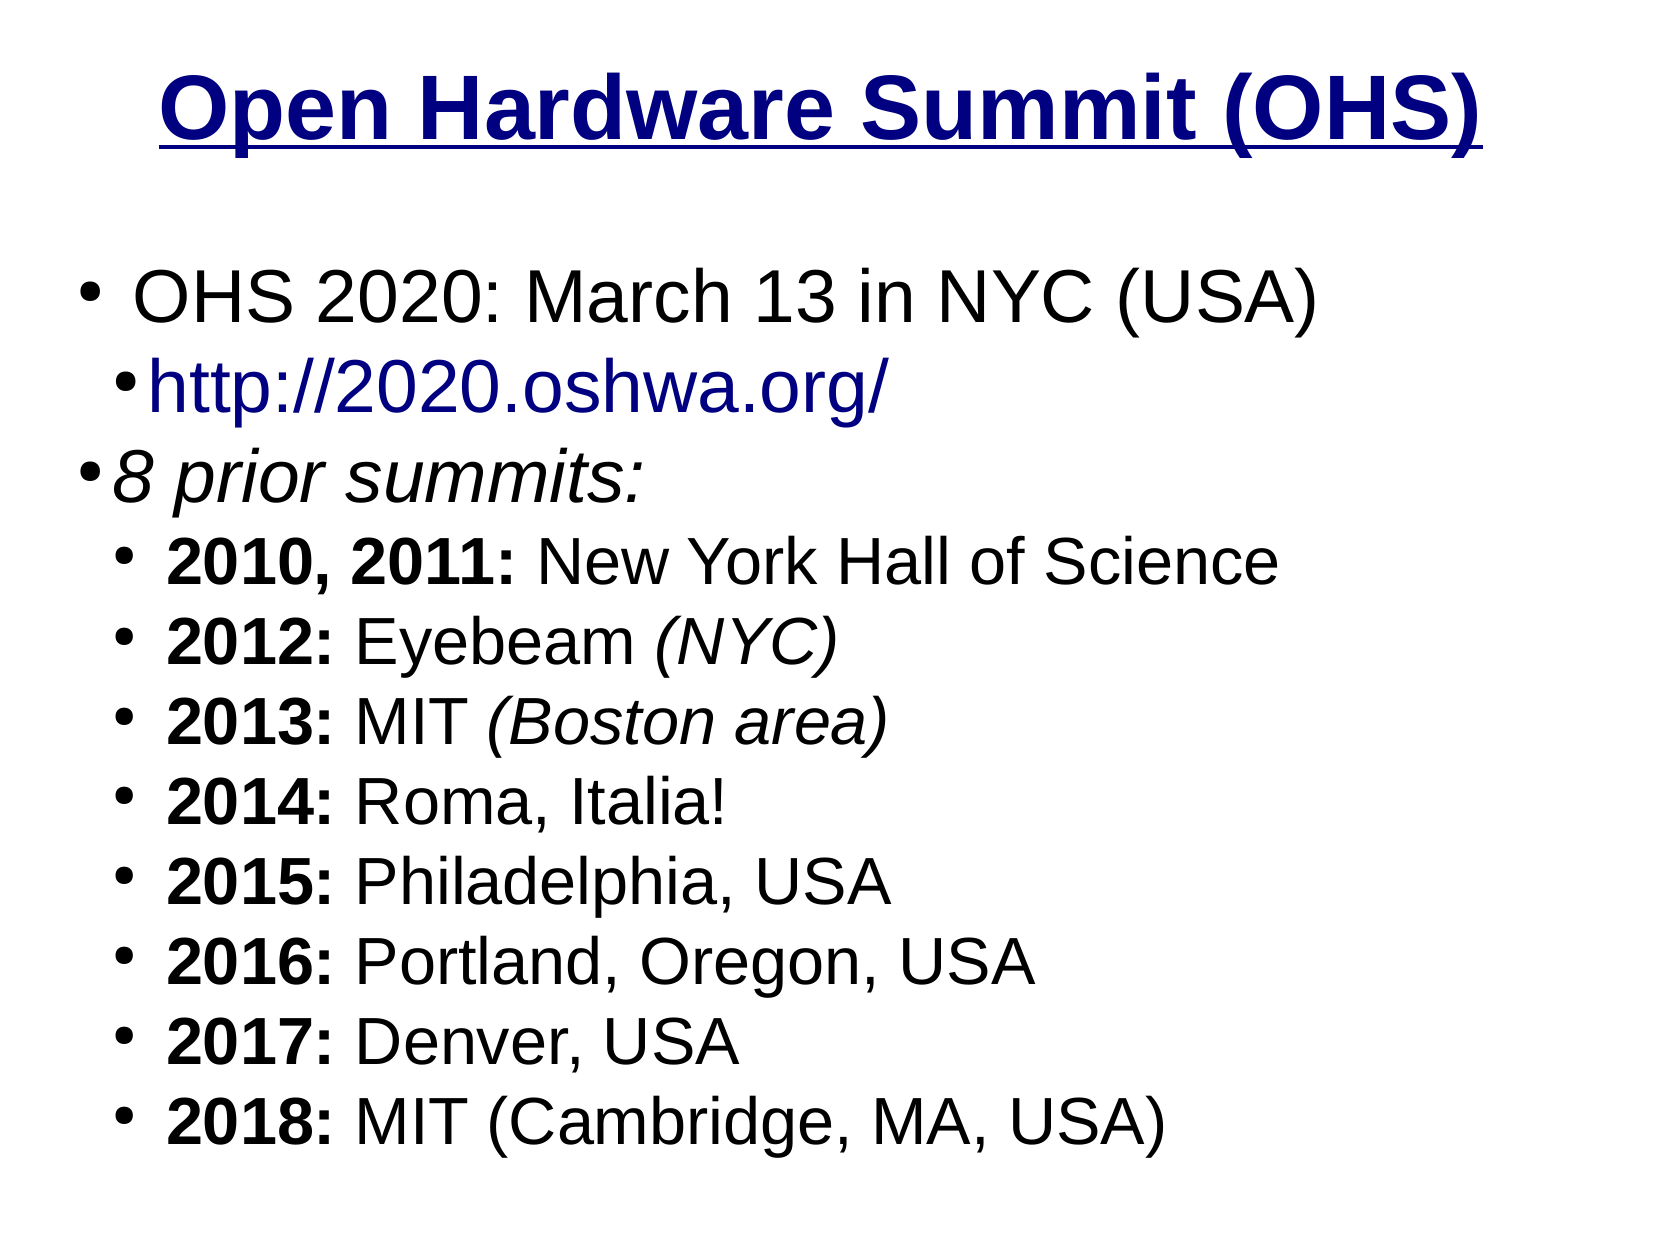

Open Hardware Summit (OHS)
 OHS 2020: March 13 in NYC (USA)
http://2020.oshwa.org/
8 prior summits:
 2010, 2011: New York Hall of Science
 2012: Eyebeam (NYC)
 2013: MIT (Boston area)
 2014: Roma, Italia!
 2015: Philadelphia, USA
 2016: Portland, Oregon, USA
 2017: Denver, USA
 2018: MIT (Cambridge, MA, USA)